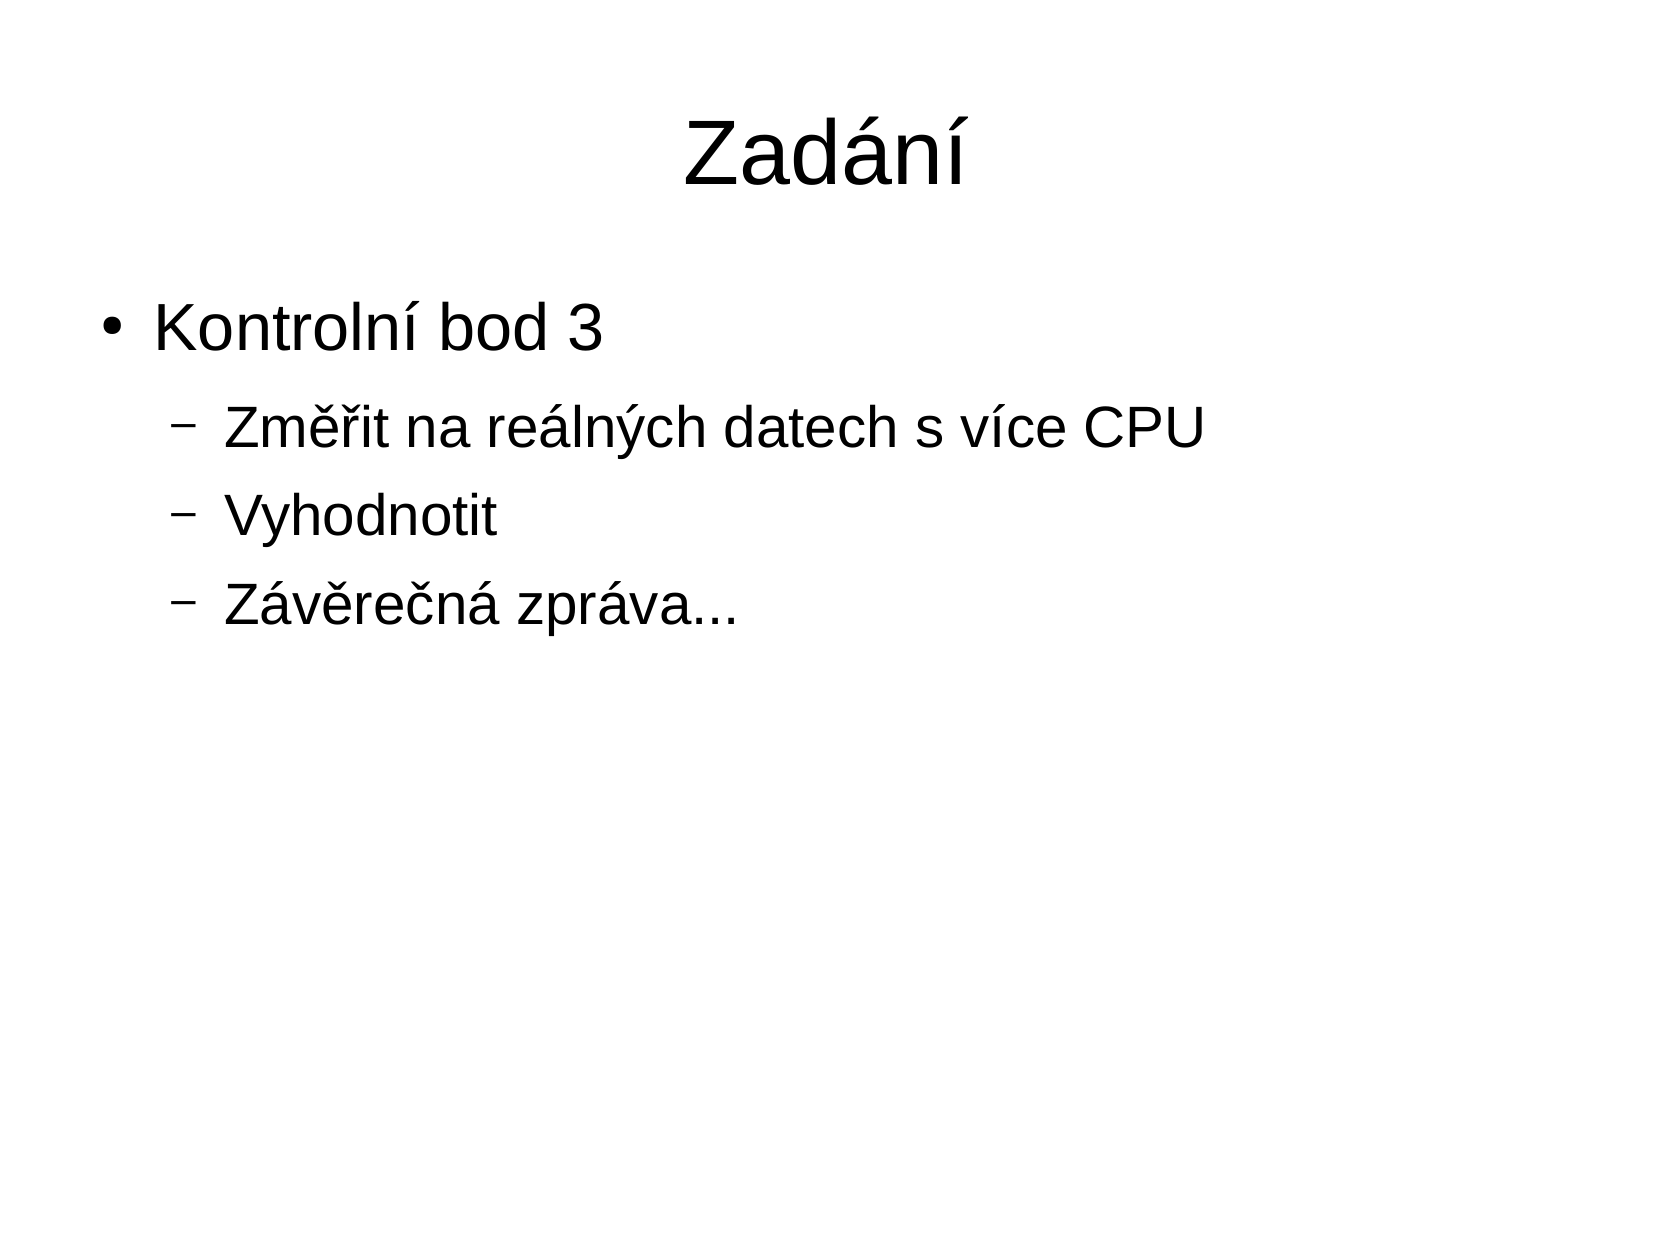

# Zadání
Kontrolní bod 3
Změřit na reálných datech s více CPU
Vyhodnotit
Závěrečná zpráva...